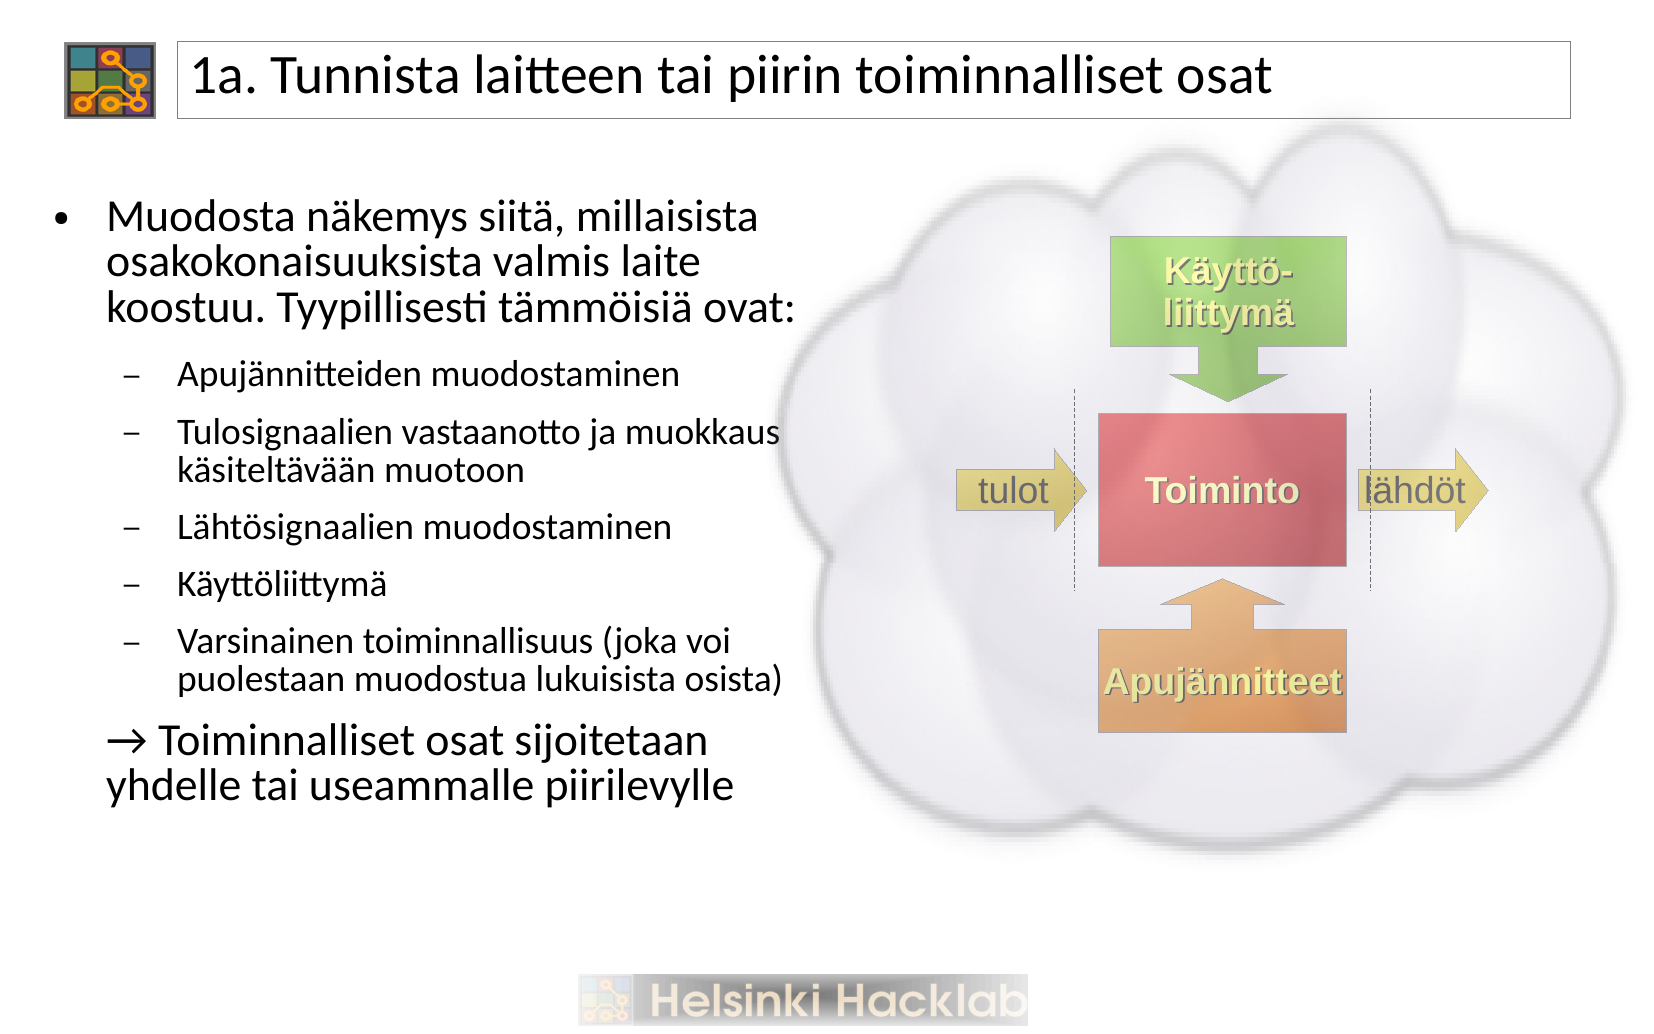

# 1a. Tunnista laitteen tai piirin toiminnalliset osat
Muodosta näkemys siitä, millaisista osakokonaisuuksista valmis laite koostuu. Tyypillisesti tämmöisiä ovat:
Apujännitteiden muodostaminen
Tulosignaalien vastaanotto ja muokkaus käsiteltävään muotoon
Lähtösignaalien muodostaminen
Käyttöliittymä
Varsinainen toiminnallisuus (joka voi puolestaan muodostua lukuisista osista)
→ Toiminnalliset osat sijoitetaan yhdelle tai useammalle piirilevylle
Käyttö-
liittymä
Toiminto
tulot
lähdöt
Apujännitteet